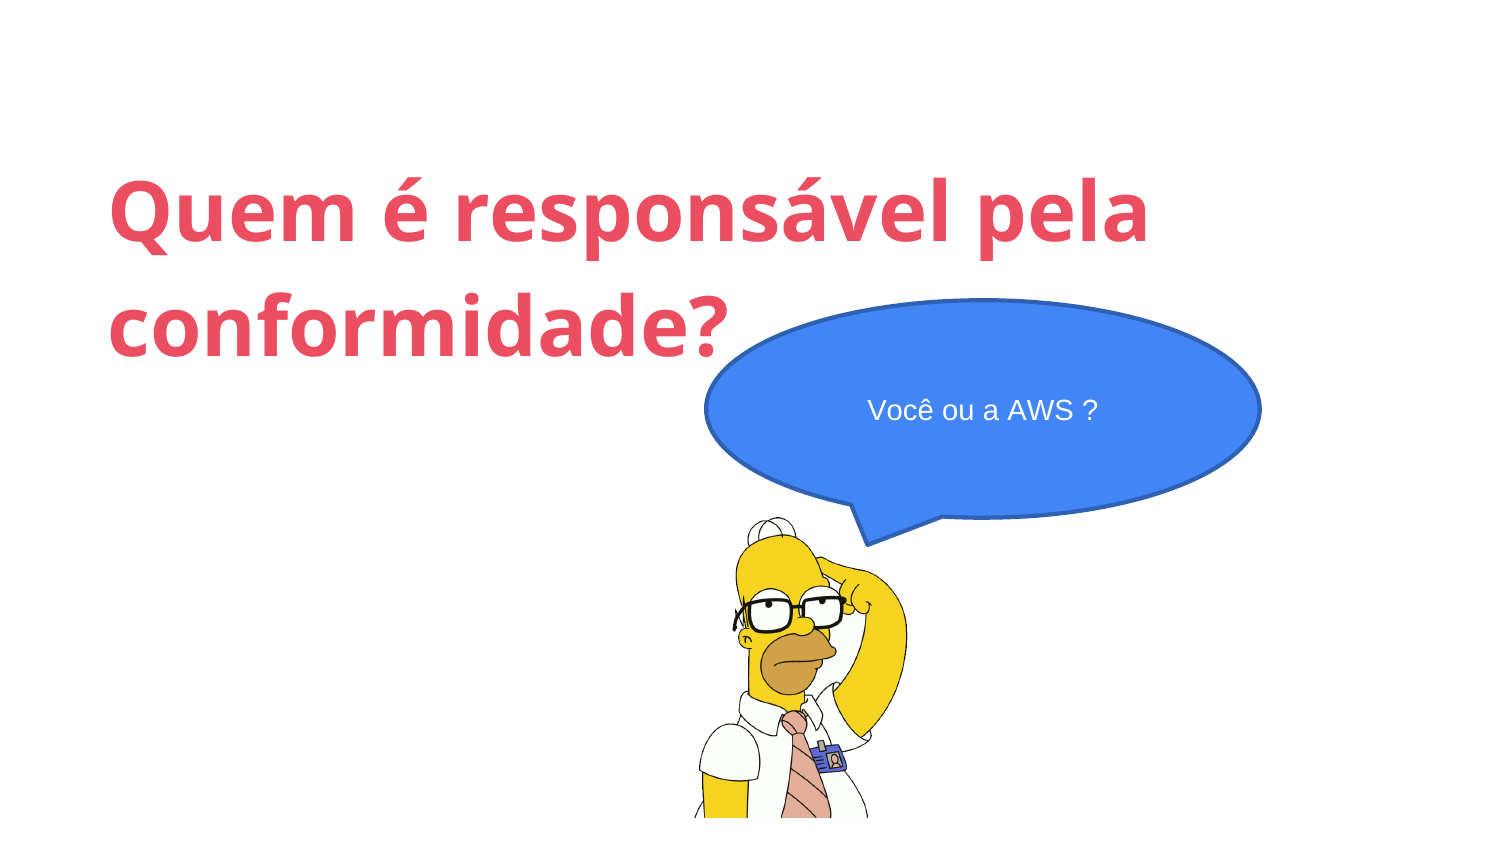

Quem é responsável pela conformidade?
Você ou a AWS ?